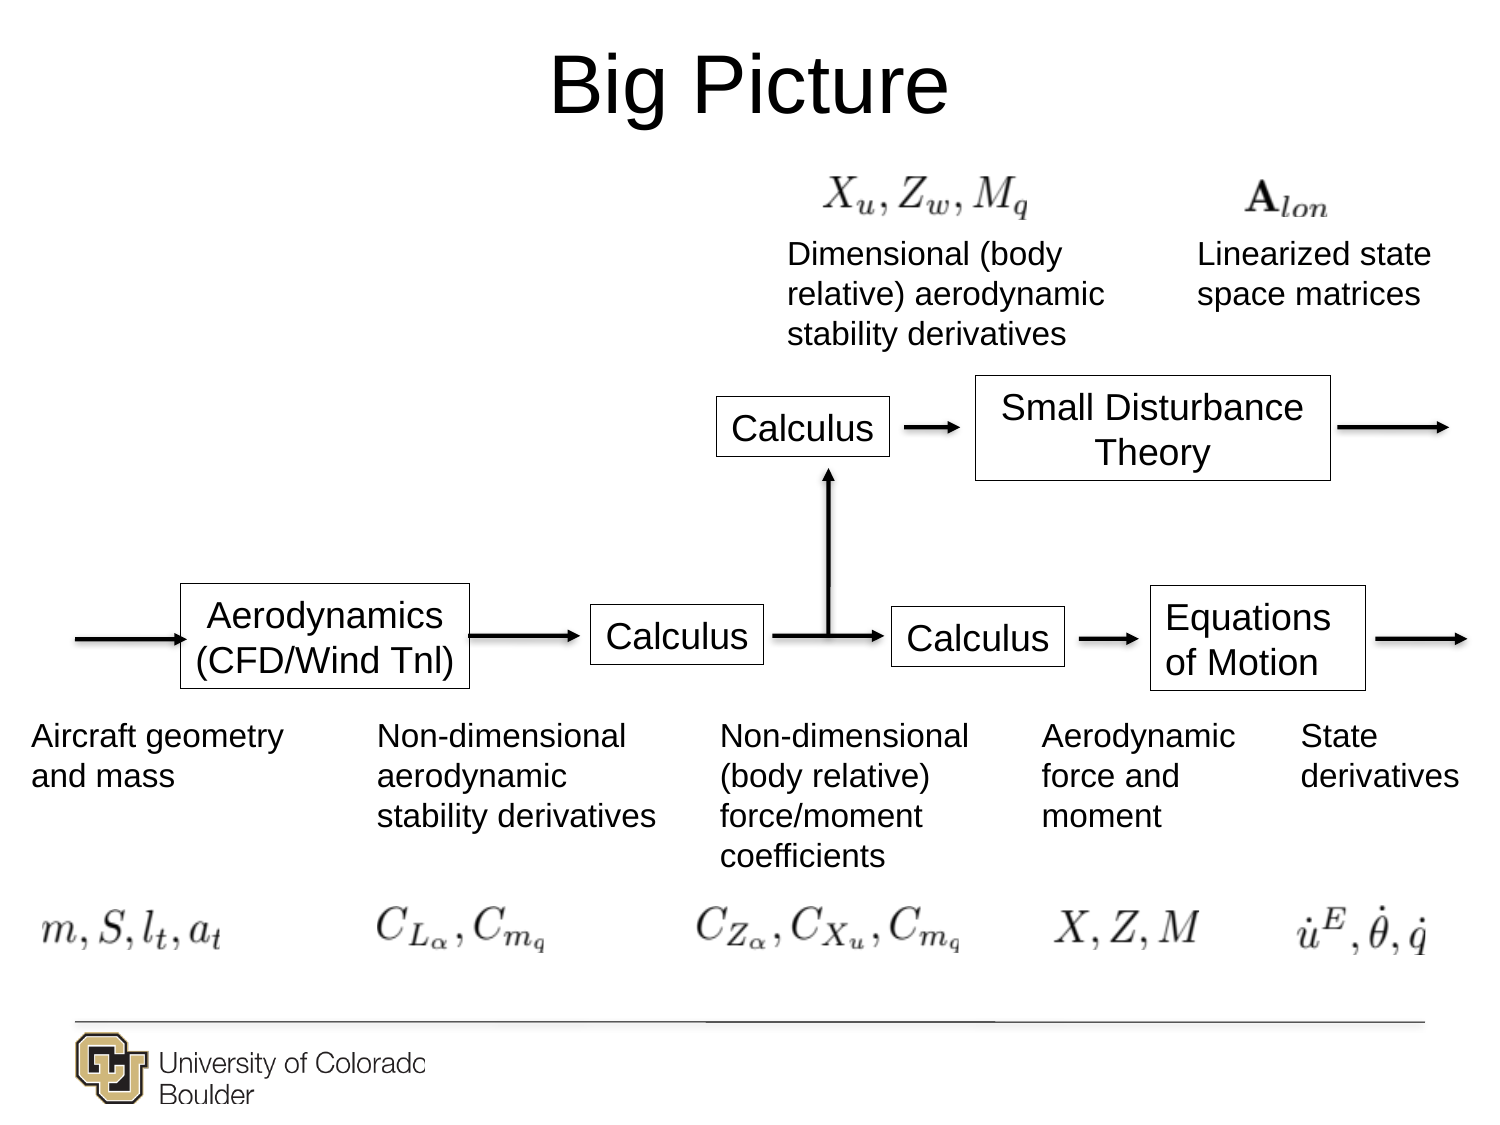

# Big Picture
Linearized state space matrices
Dimensional (body relative) aerodynamic stability derivatives
Small Disturbance Theory
Calculus
Aerodynamics
(CFD/Wind Tnl)
Equations of Motion
Calculus
Calculus
Aircraft geometry and mass
Non-dimensional aerodynamic stability derivatives
Non-dimensional (body relative) force/moment coefficients
Aerodynamic force and moment
State derivatives